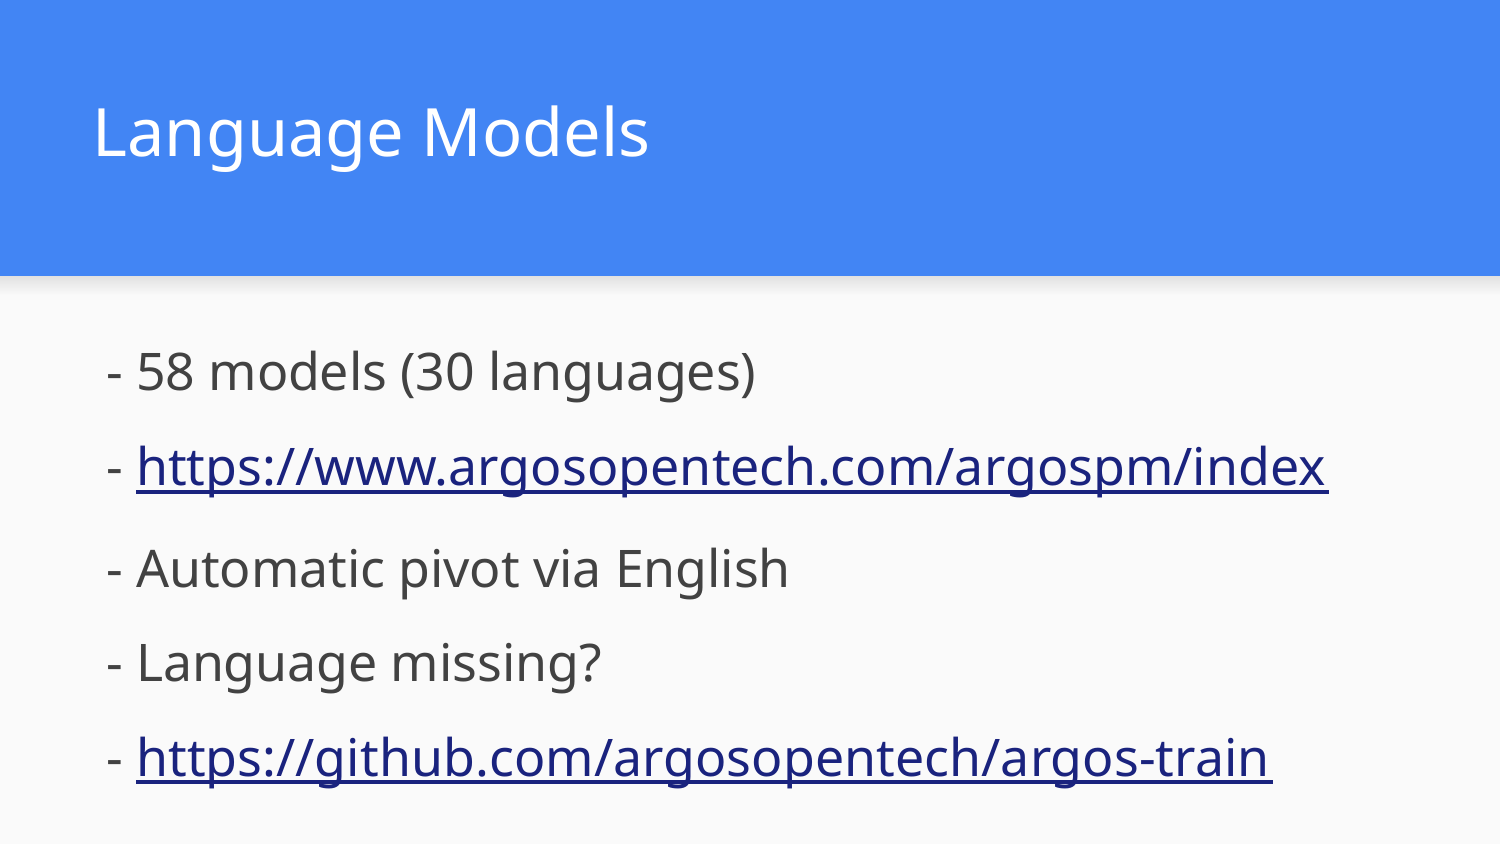

# Language Models
 - 58 models (30 languages)
 - https://www.argosopentech.com/argospm/index
 - Automatic pivot via English
 - Language missing?
 - https://github.com/argosopentech/argos-train